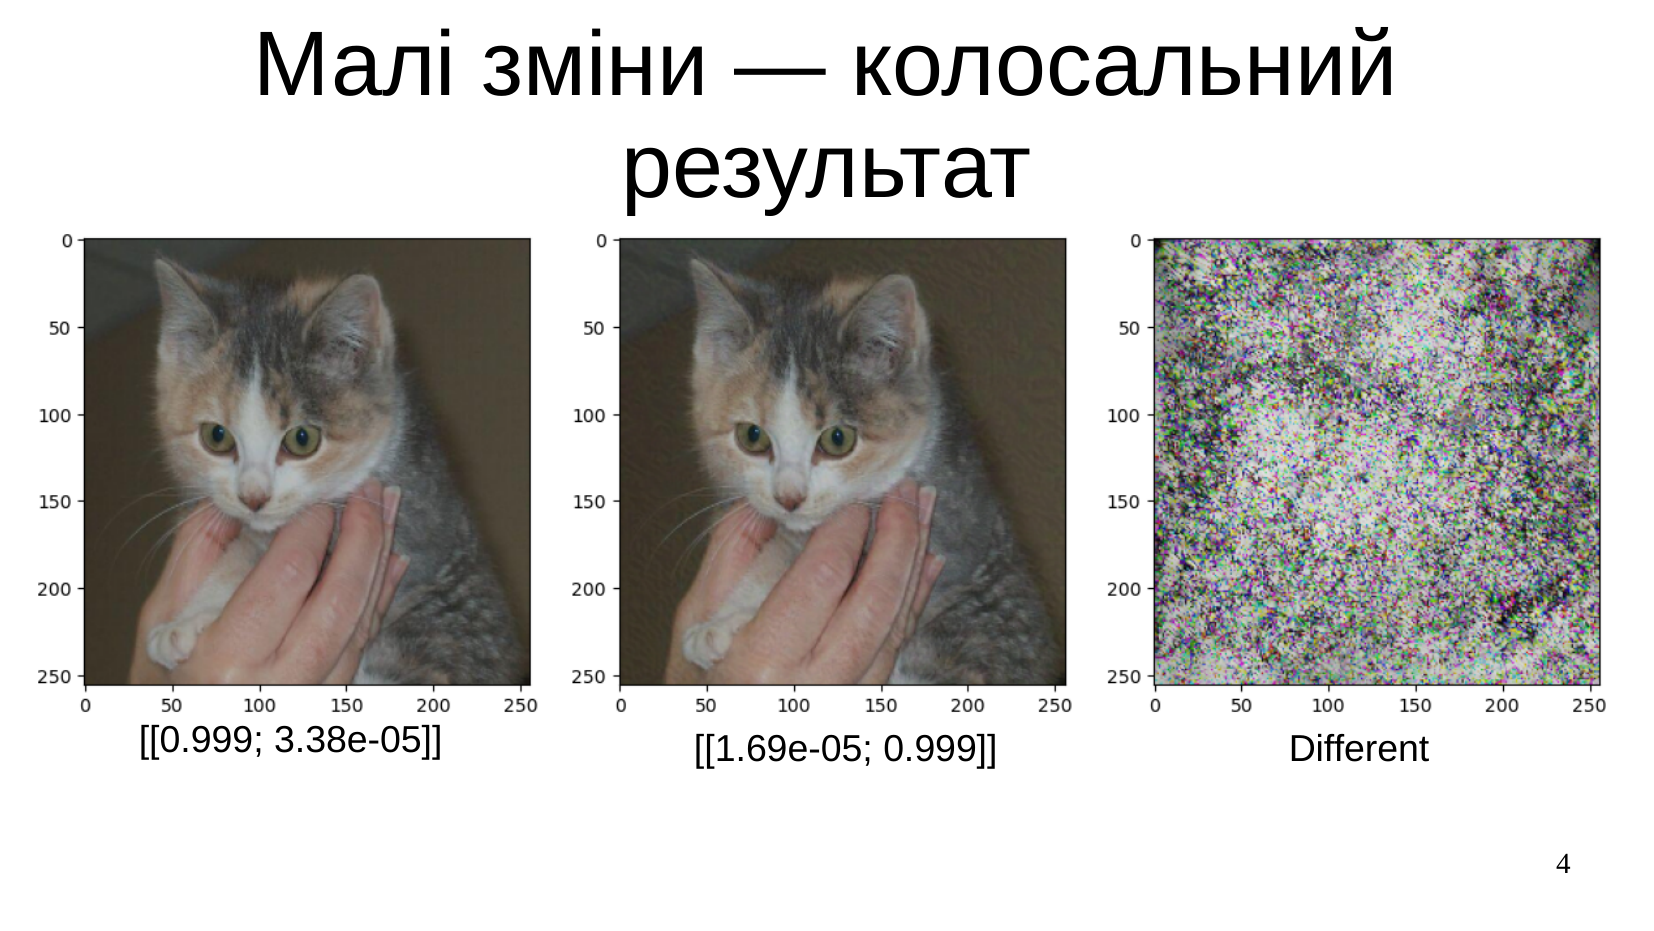

# Малі зміни — колосальний результат
[[0.999; 3.38e-05]]
[[1.69e-05; 0.999]]
Different
4